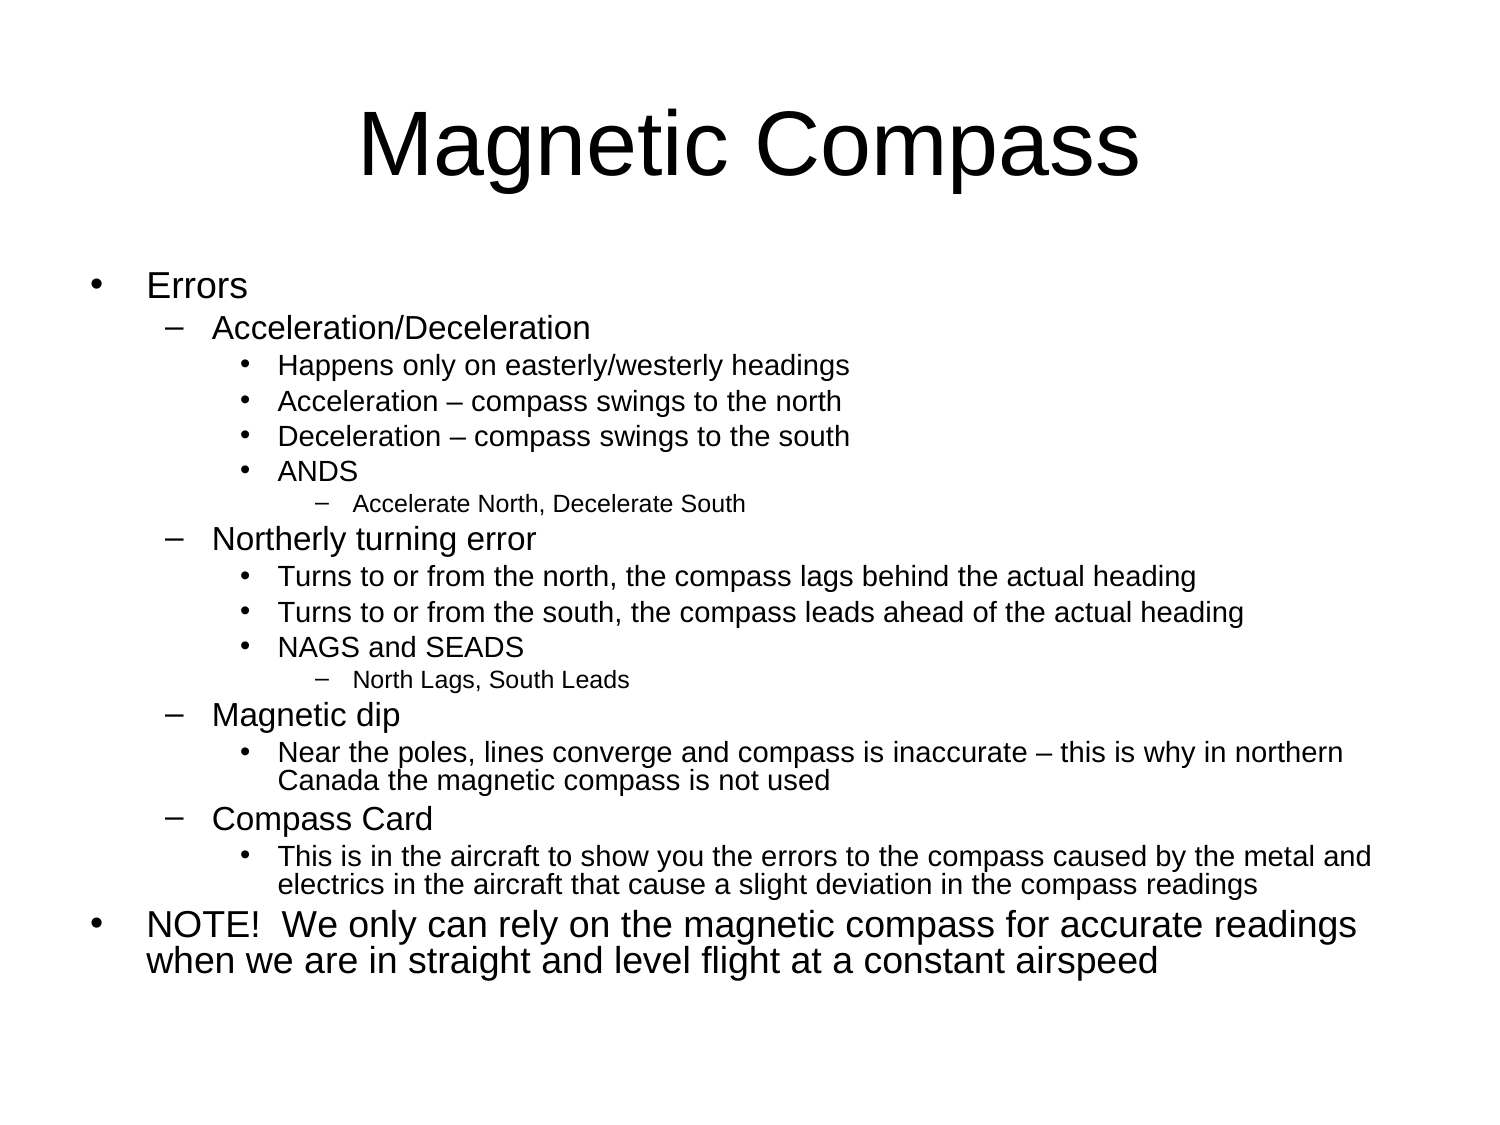

# Magnetic Compass
Errors
Acceleration/Deceleration
Happens only on easterly/westerly headings
Acceleration – compass swings to the north
Deceleration – compass swings to the south
ANDS
Accelerate North, Decelerate South
Northerly turning error
Turns to or from the north, the compass lags behind the actual heading
Turns to or from the south, the compass leads ahead of the actual heading
NAGS and SEADS
North Lags, South Leads
Magnetic dip
Near the poles, lines converge and compass is inaccurate – this is why in northern Canada the magnetic compass is not used
Compass Card
This is in the aircraft to show you the errors to the compass caused by the metal and electrics in the aircraft that cause a slight deviation in the compass readings
NOTE! We only can rely on the magnetic compass for accurate readings when we are in straight and level flight at a constant airspeed